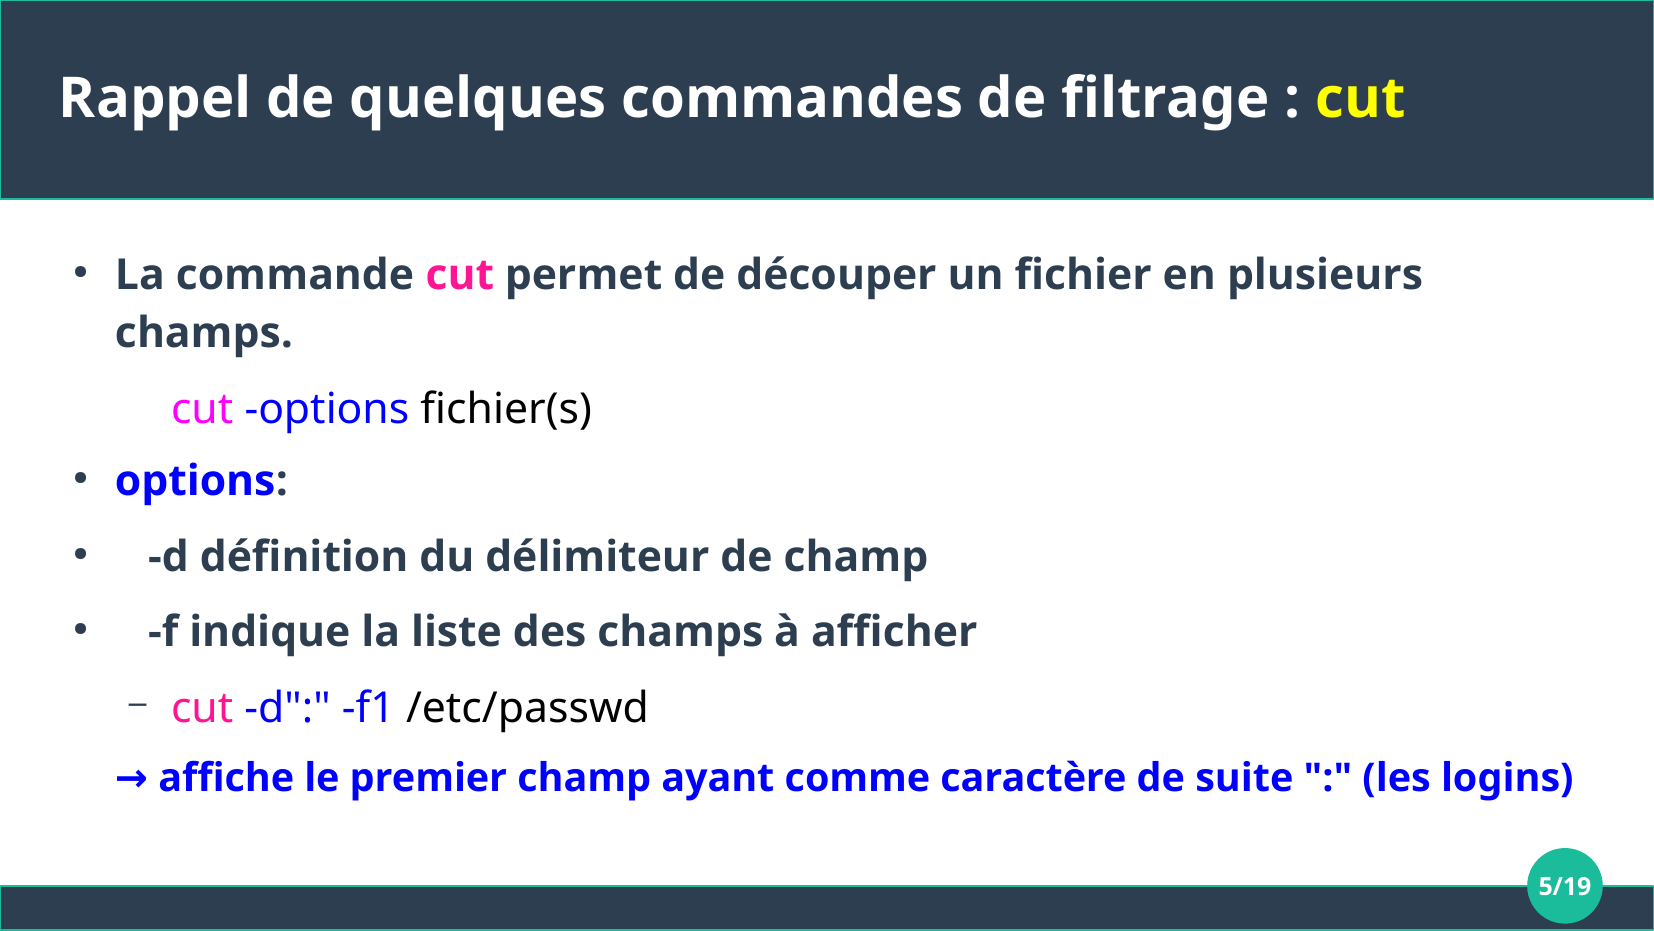

# Rappel de quelques commandes de filtrage : cut
La commande cut permet de découper un fichier en plusieurs champs.
cut -options fichier(s)
options:
 -d définition du délimiteur de champ
 -f indique la liste des champs à afficher
cut -d":" -f1 /etc/passwd
→ affiche le premier champ ayant comme caractère de suite ":" (les logins)
5